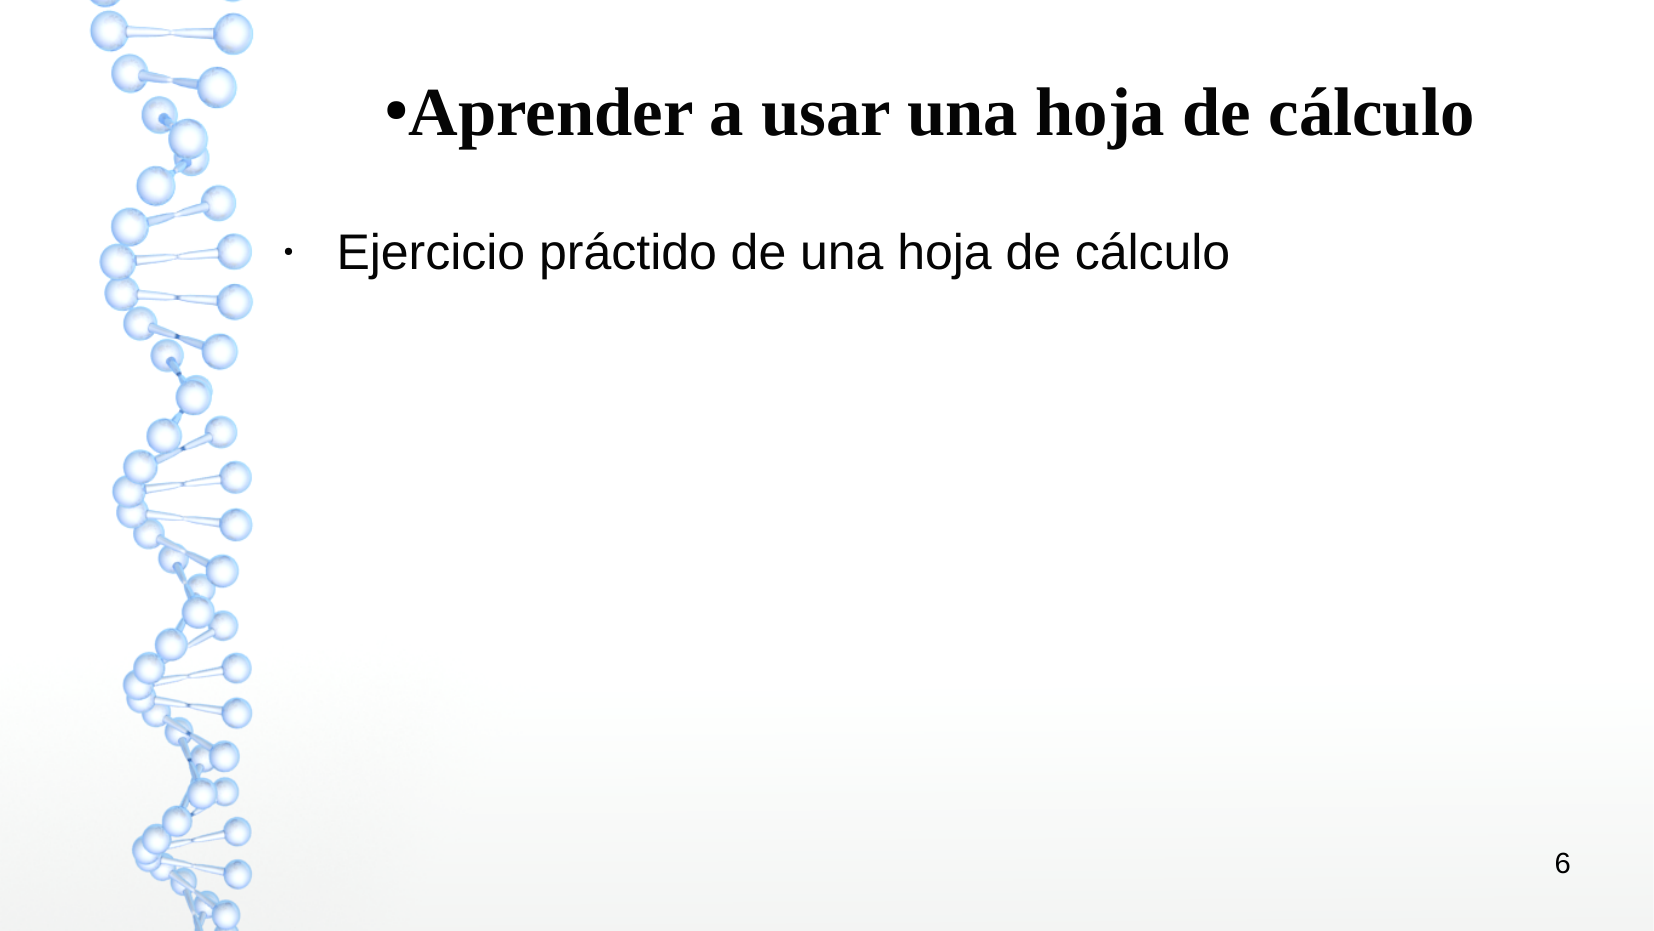

# Aprender a usar una hoja de cálculo
Ejercicio práctido de una hoja de cálculo
6